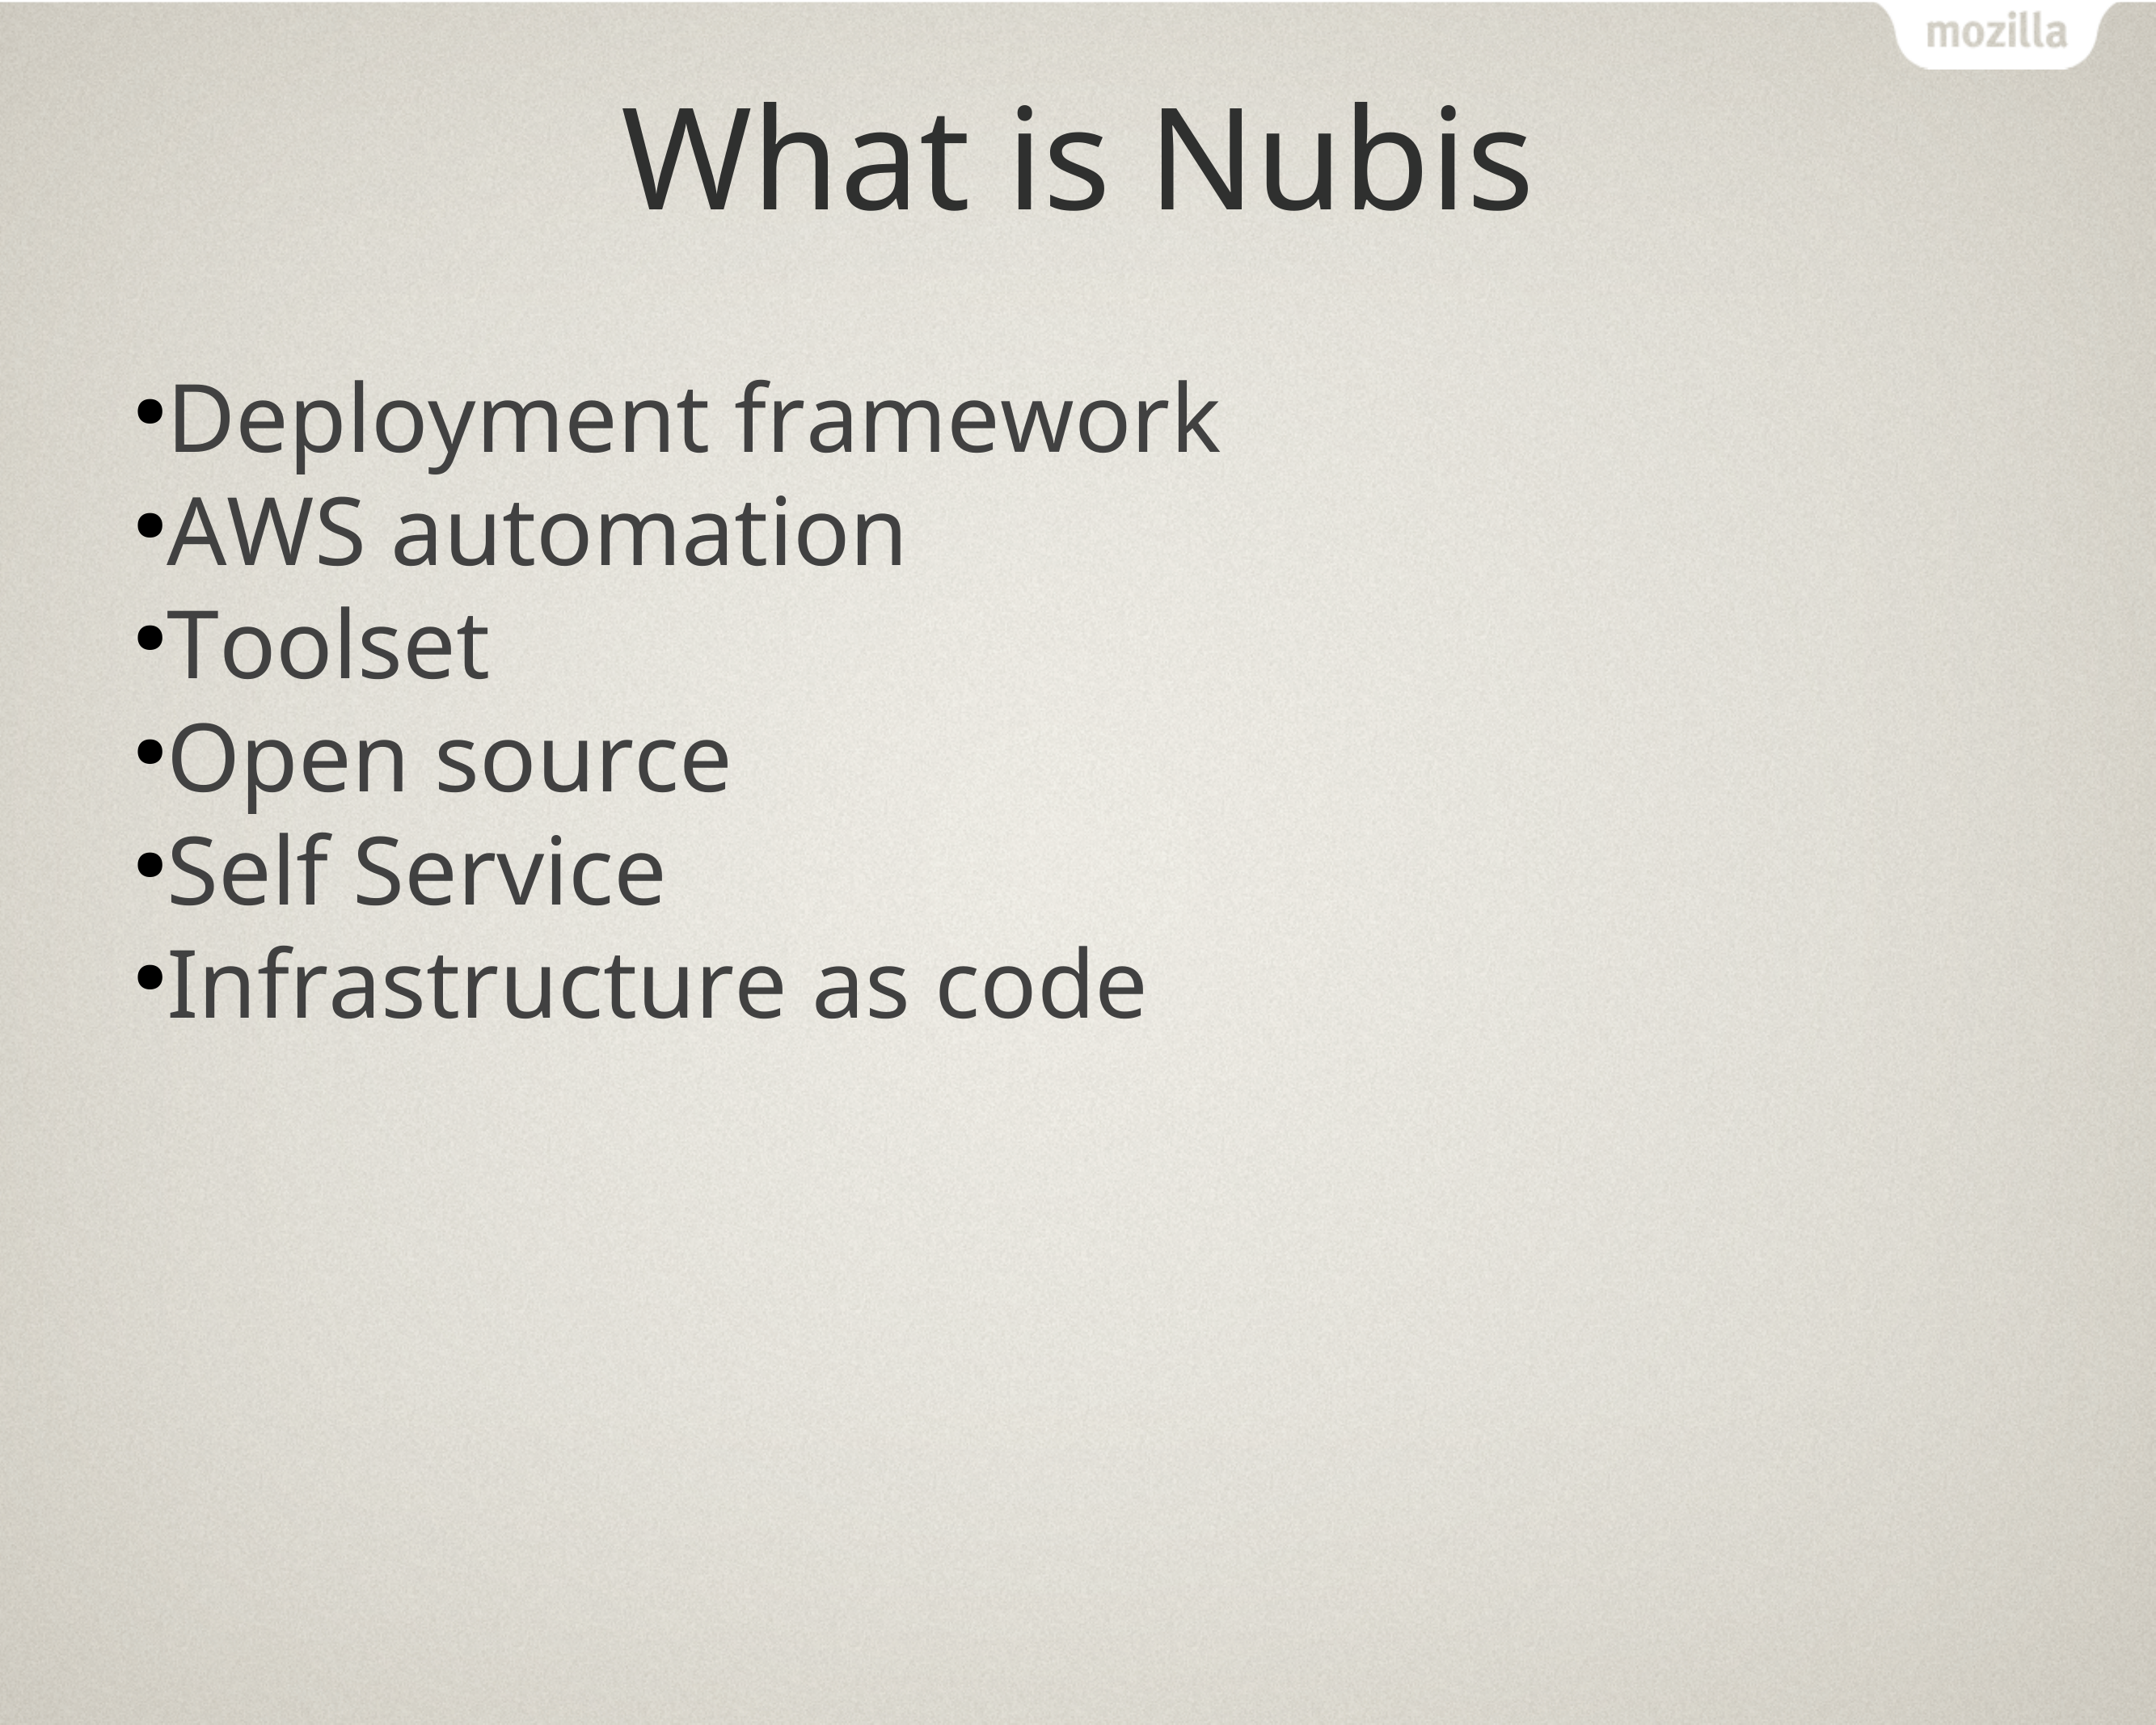

# What is Nubis
Deployment framework
AWS automation
Toolset
Open source
Self Service
Infrastructure as code